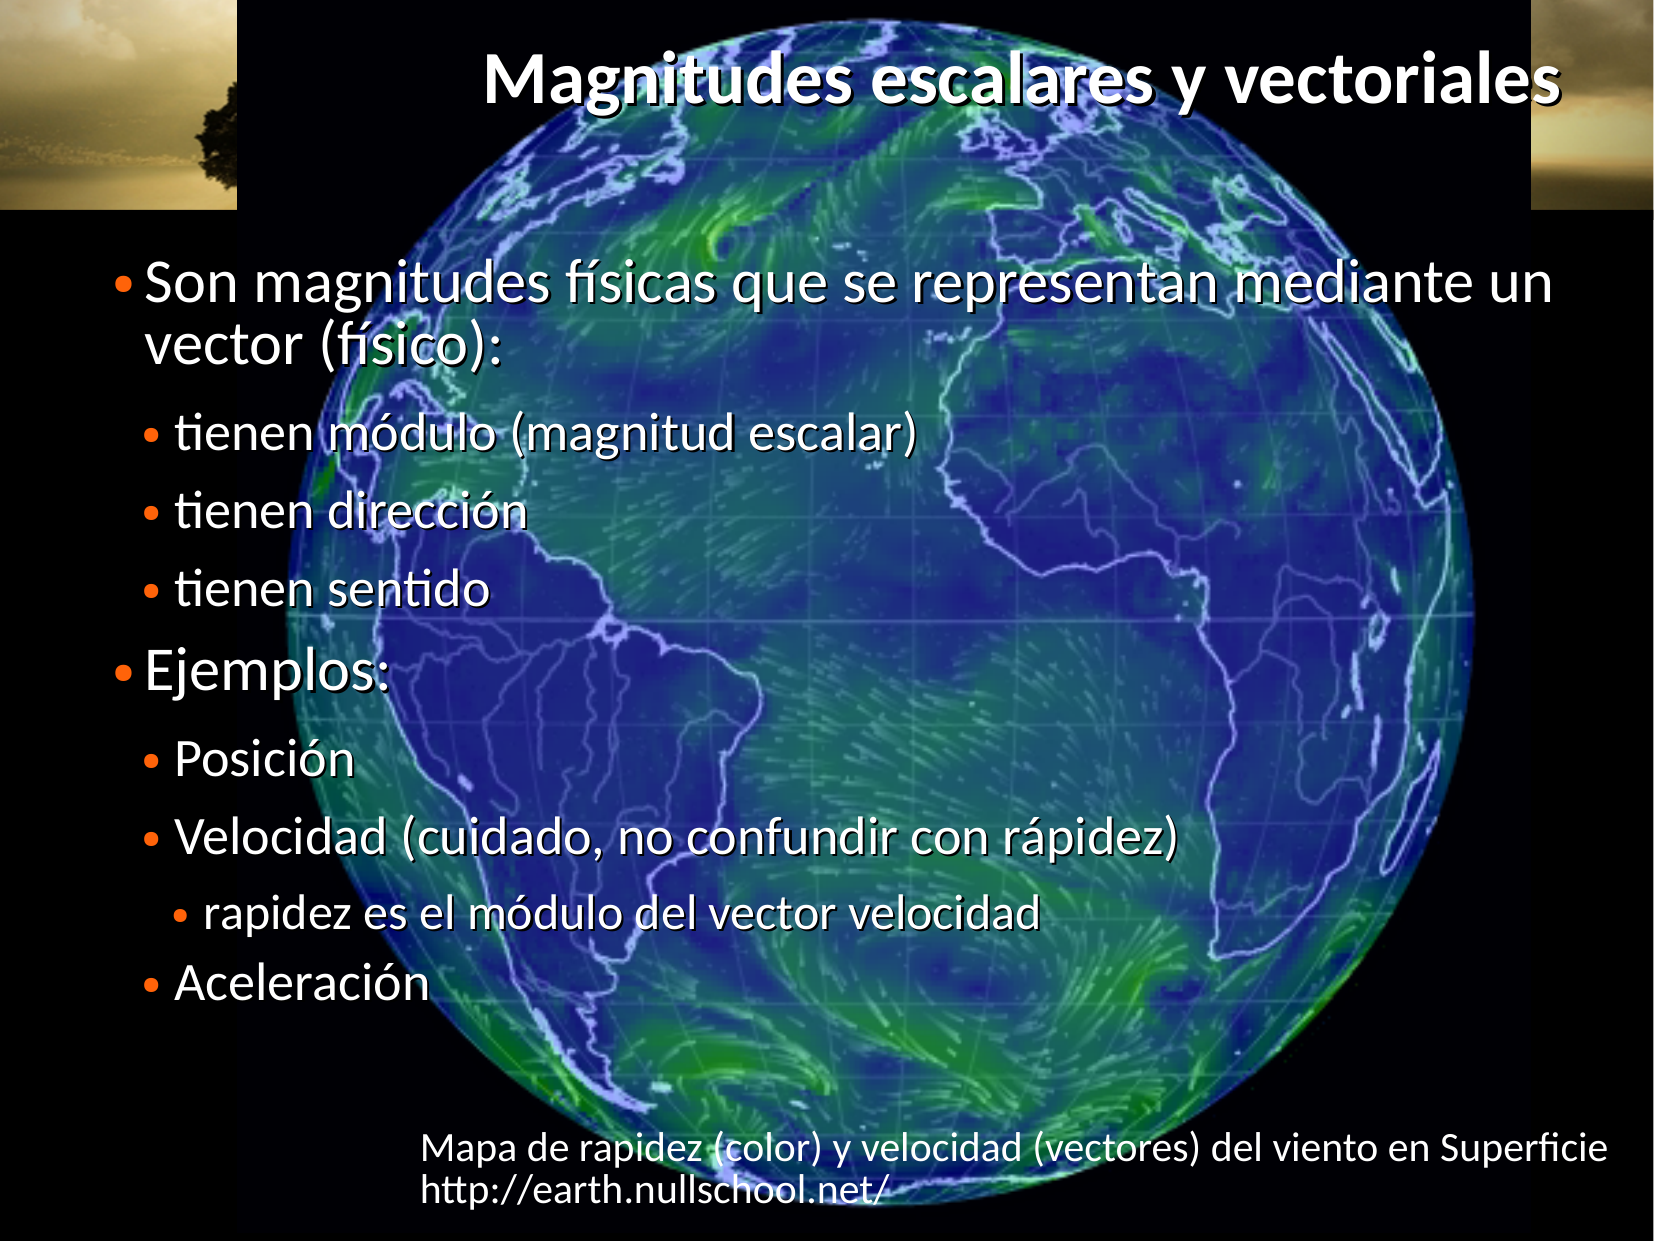

Magnitudes escalares y vectoriales
# Son magnitudes físicas que se representan mediante un vector (físico):
tienen módulo (magnitud escalar)
tienen dirección
tienen sentido
Ejemplos:
Posición
Velocidad (cuidado, no confundir con rápidez)
rapidez es el módulo del vector velocidad
Aceleración
Mapa de rapidez (color) y velocidad (vectores) del viento en Superficie
http://earth.nullschool.net/
Introducción a la Física (Asorey-Sarmiento)
16